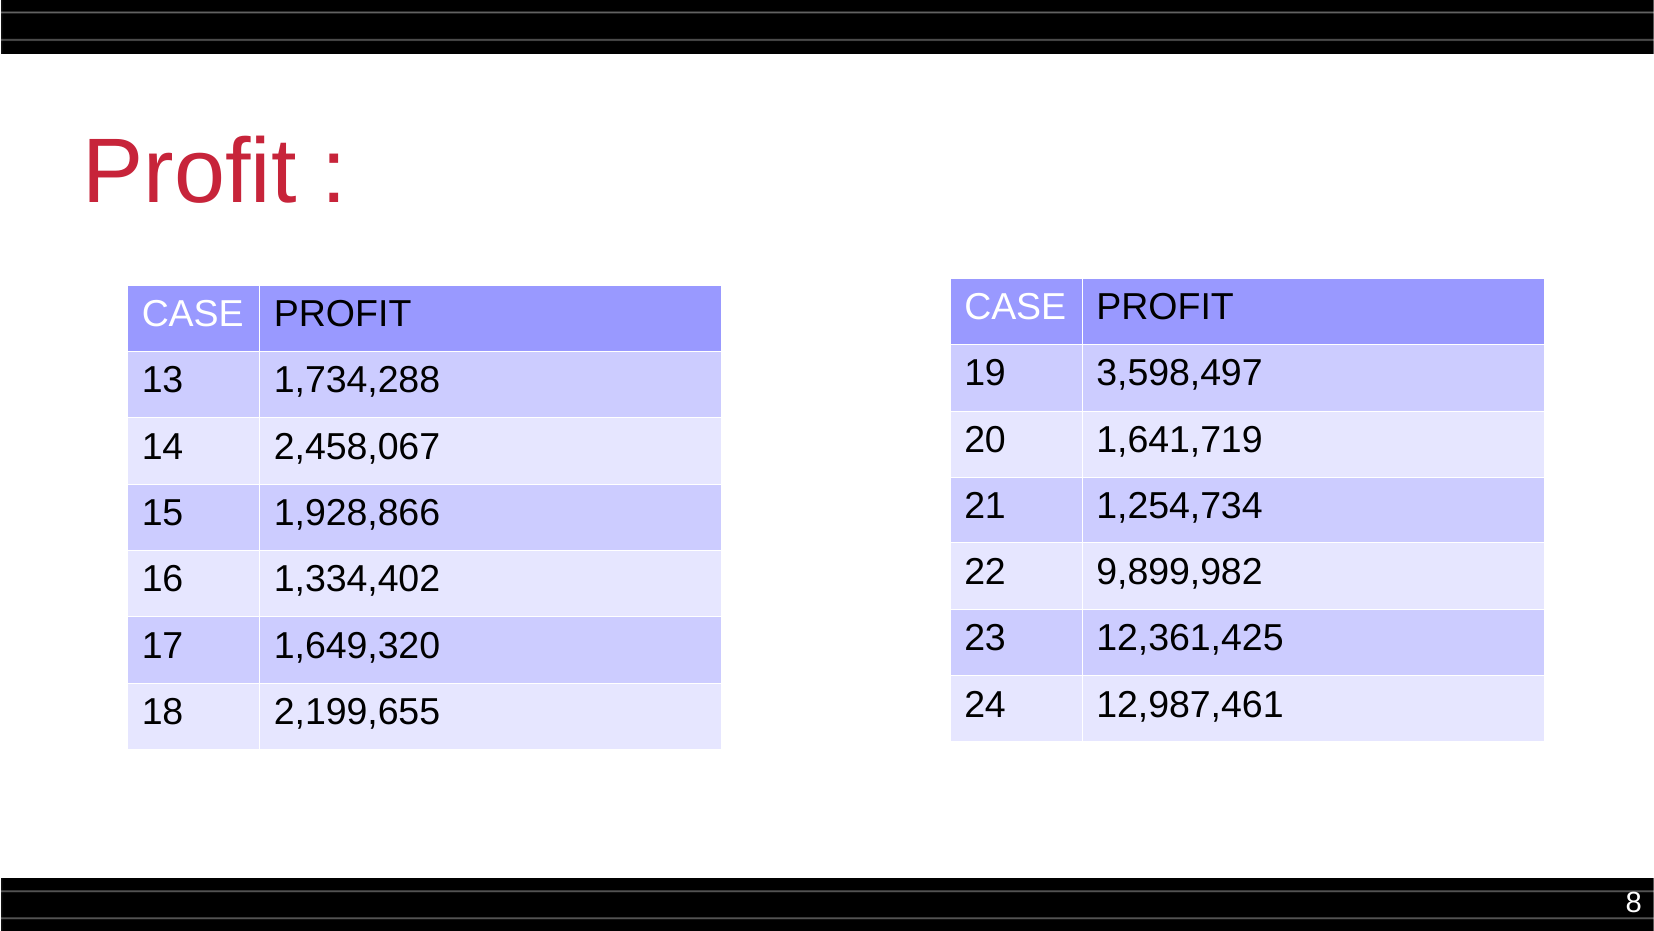

# Profit :
| CASE | PROFIT |
| --- | --- |
| 19 | 3,598,497 |
| 20 | 1,641,719 |
| 21 | 1,254,734 |
| 22 | 9,899,982 |
| 23 | 12,361,425 |
| 24 | 12,987,461 |
| CASE | PROFIT |
| --- | --- |
| 13 | 1,734,288 |
| 14 | 2,458,067 |
| 15 | 1,928,866 |
| 16 | 1,334,402 |
| 17 | 1,649,320 |
| 18 | 2,199,655 |